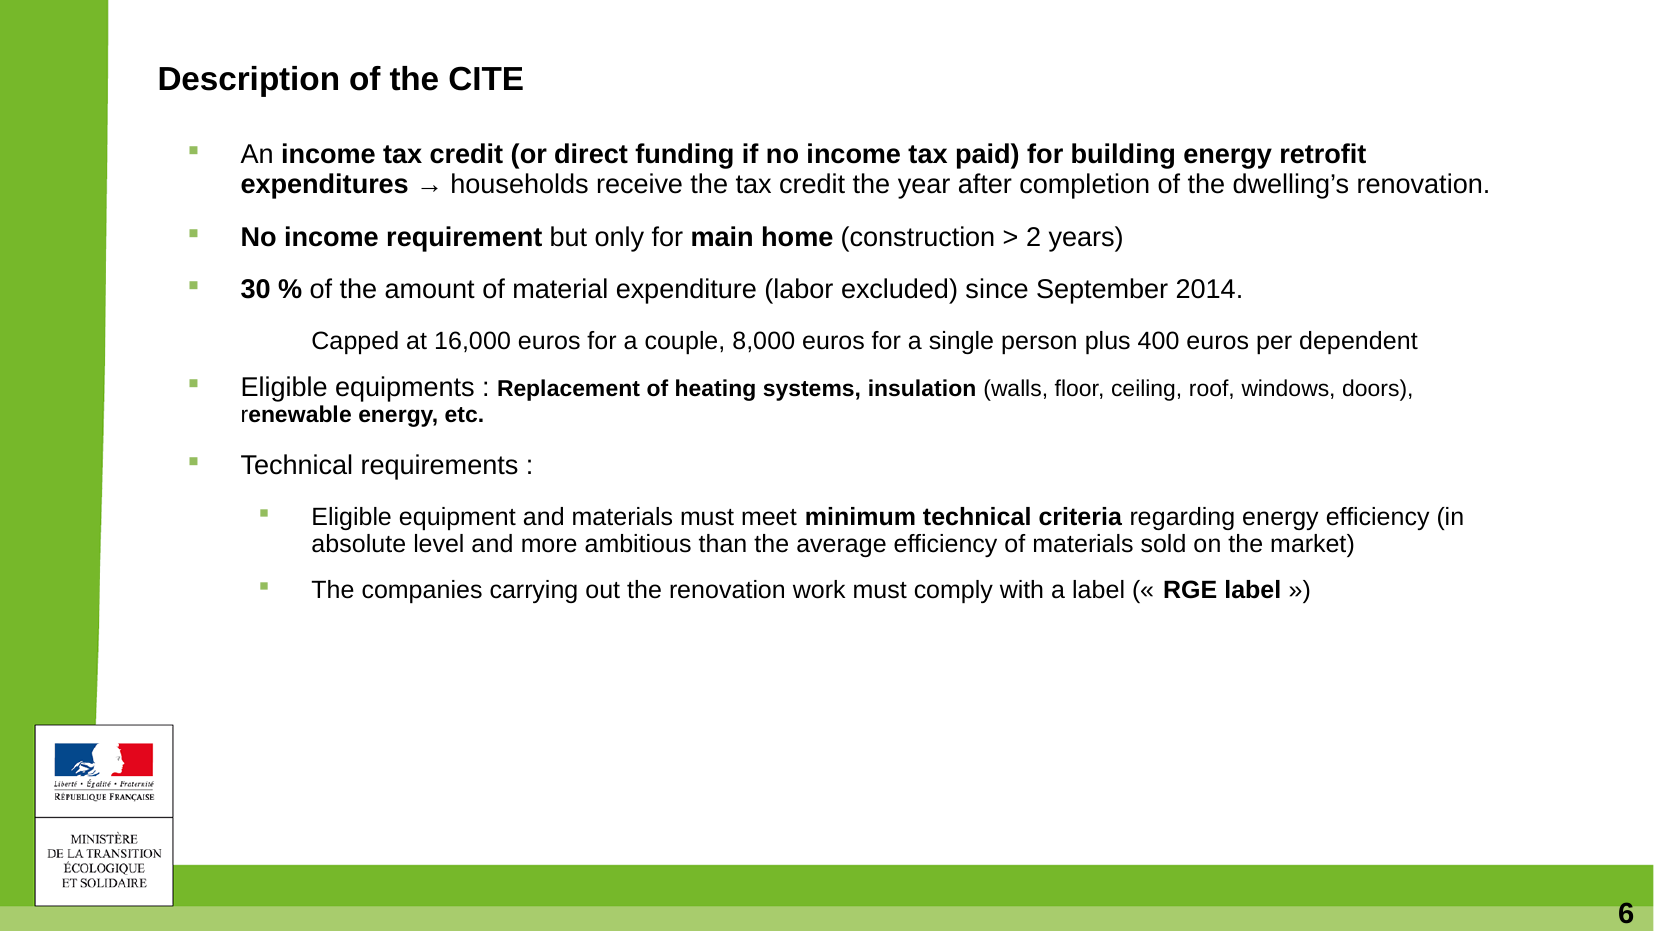

# Description of the CITE
An income tax credit (or direct funding if no income tax paid) for building energy retrofit expenditures → households receive the tax credit the year after completion of the dwelling’s renovation.
No income requirement but only for main home (construction > 2 years)
30 % of the amount of material expenditure (labor excluded) since September 2014.
Capped at 16,000 euros for a couple, 8,000 euros for a single person plus 400 euros per dependent
Eligible equipments : Replacement of heating systems, insulation (walls, floor, ceiling, roof, windows, doors), renewable energy, etc.
Technical requirements :
Eligible equipment and materials must meet minimum technical criteria regarding energy efficiency (in absolute level and more ambitious than the average efficiency of materials sold on the market)
The companies carrying out the renovation work must comply with a label (« RGE label »)